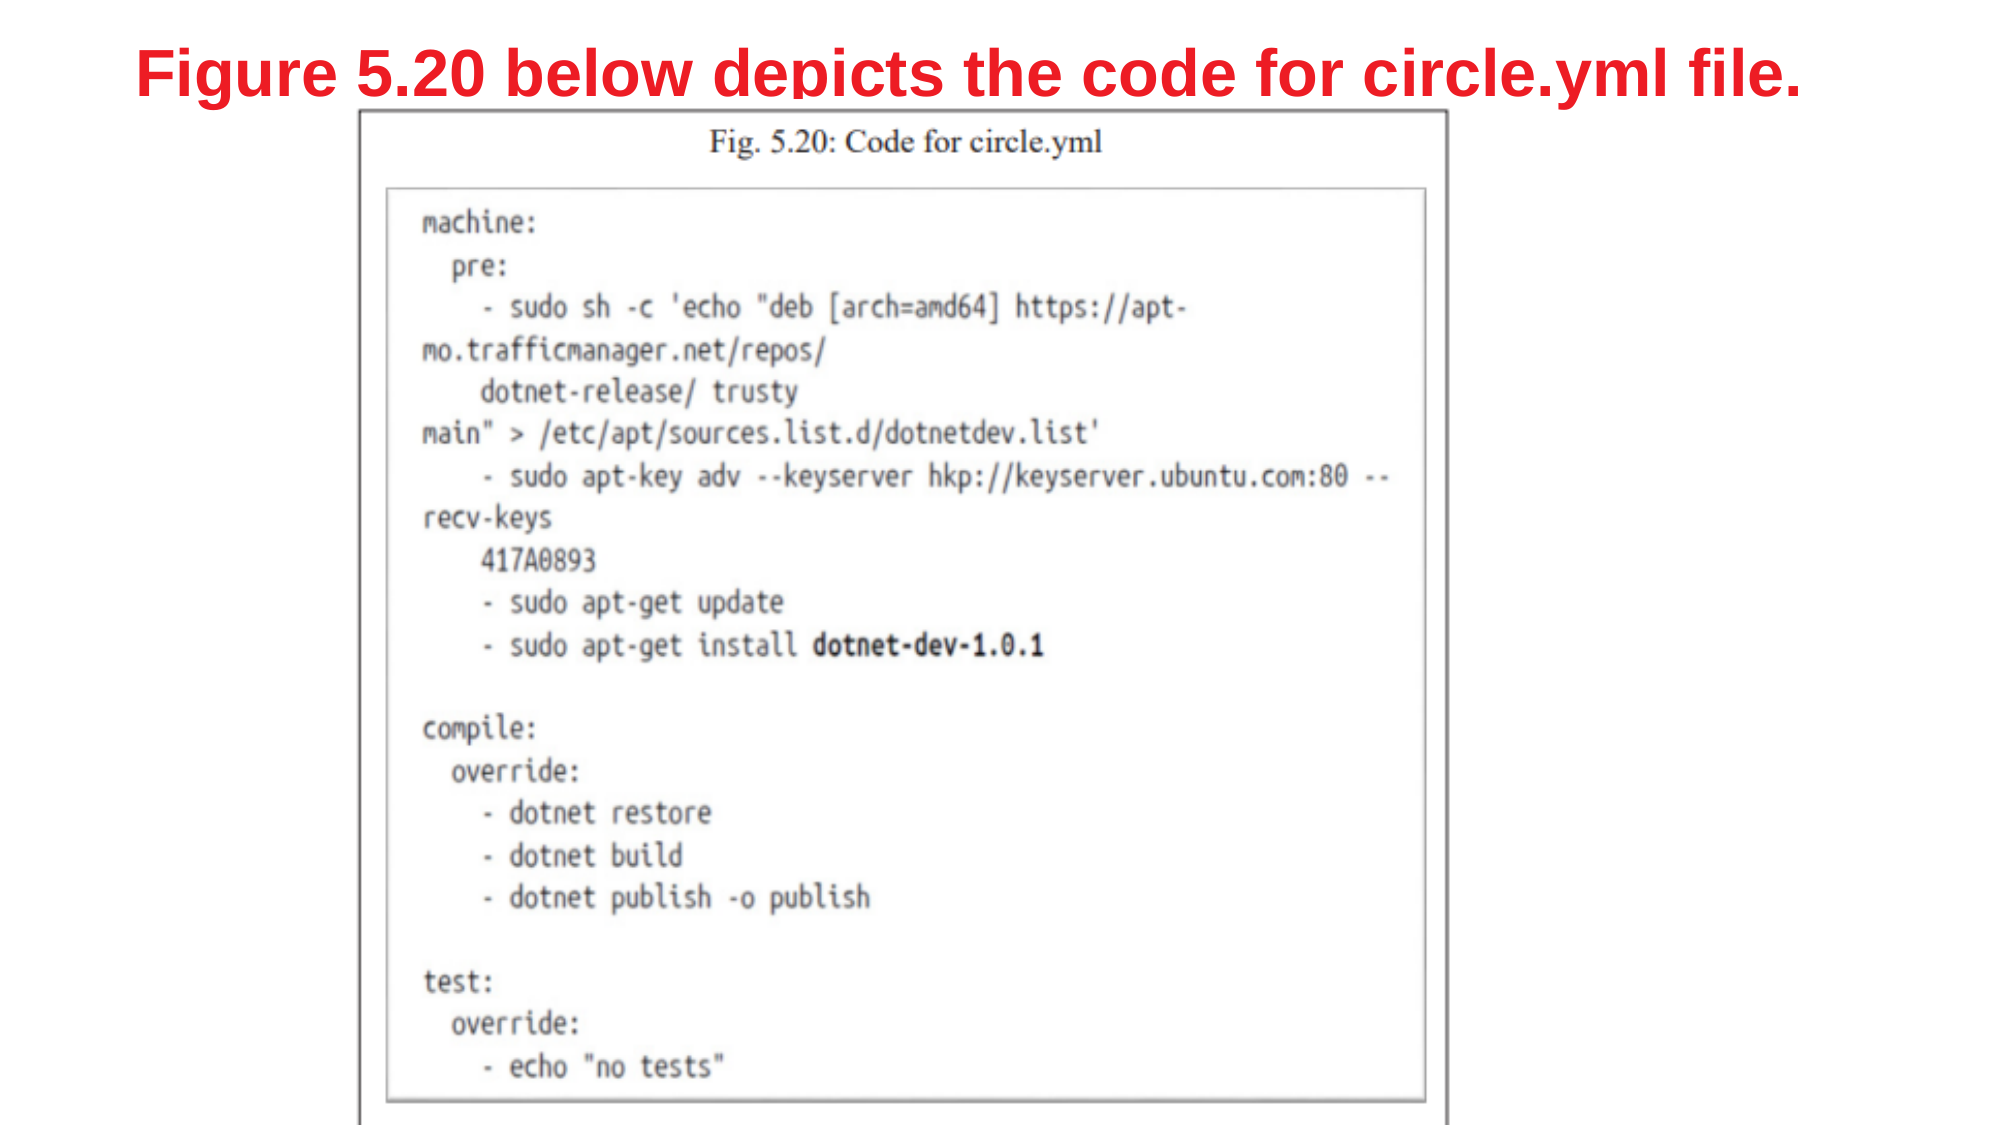

# Figure 5.20 below depicts the code for circle.yml file.